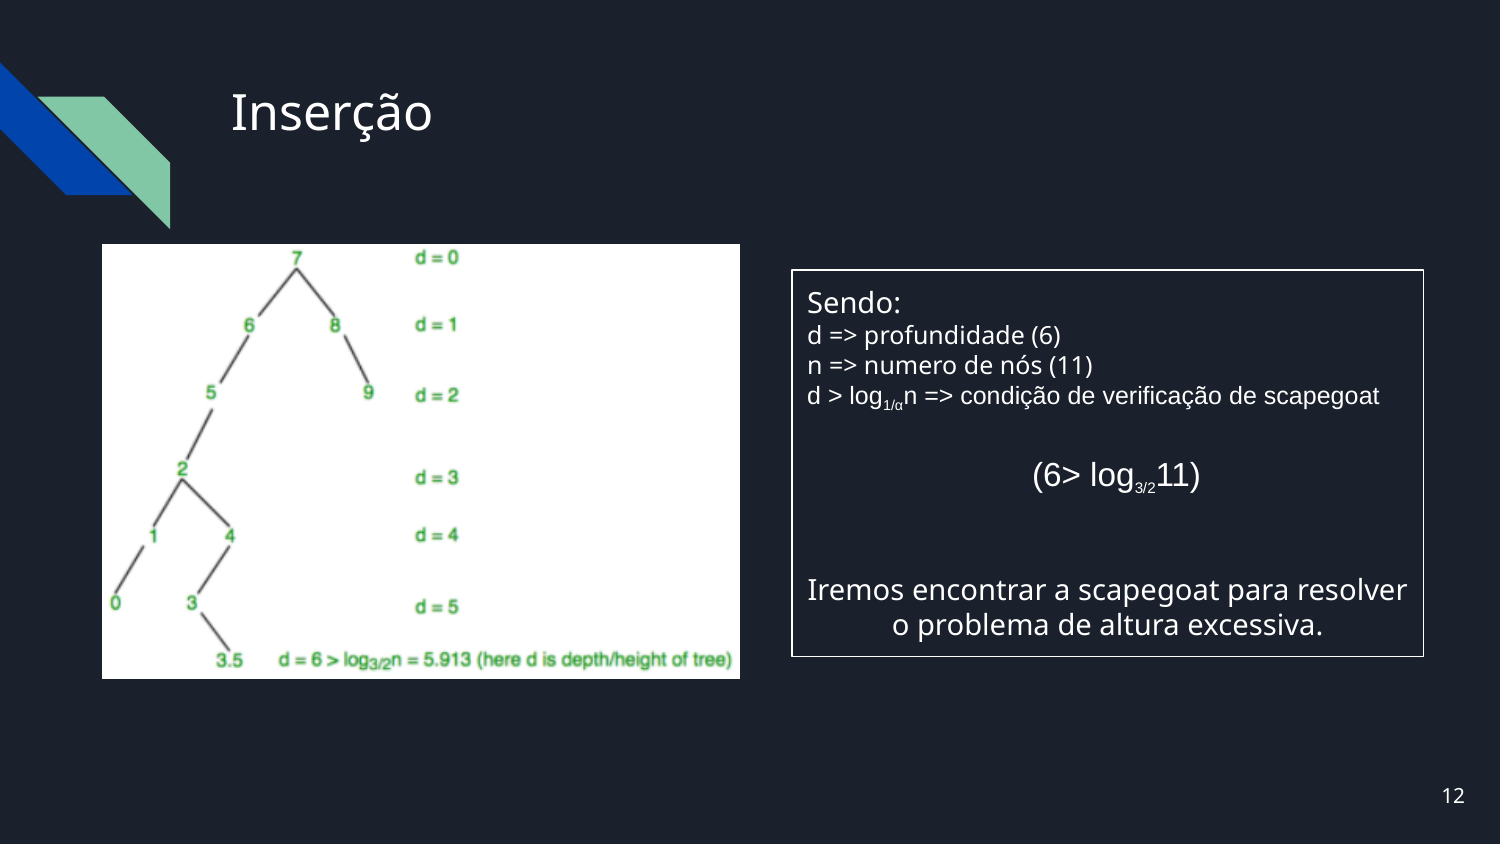

# Inserção
Sendo:
d => profundidade (6)
n => numero de nós (11)
d > log1/αn => condição de verificação de scapegoat
(6> log3/211)
Iremos encontrar a scapegoat para resolver o problema de altura excessiva.